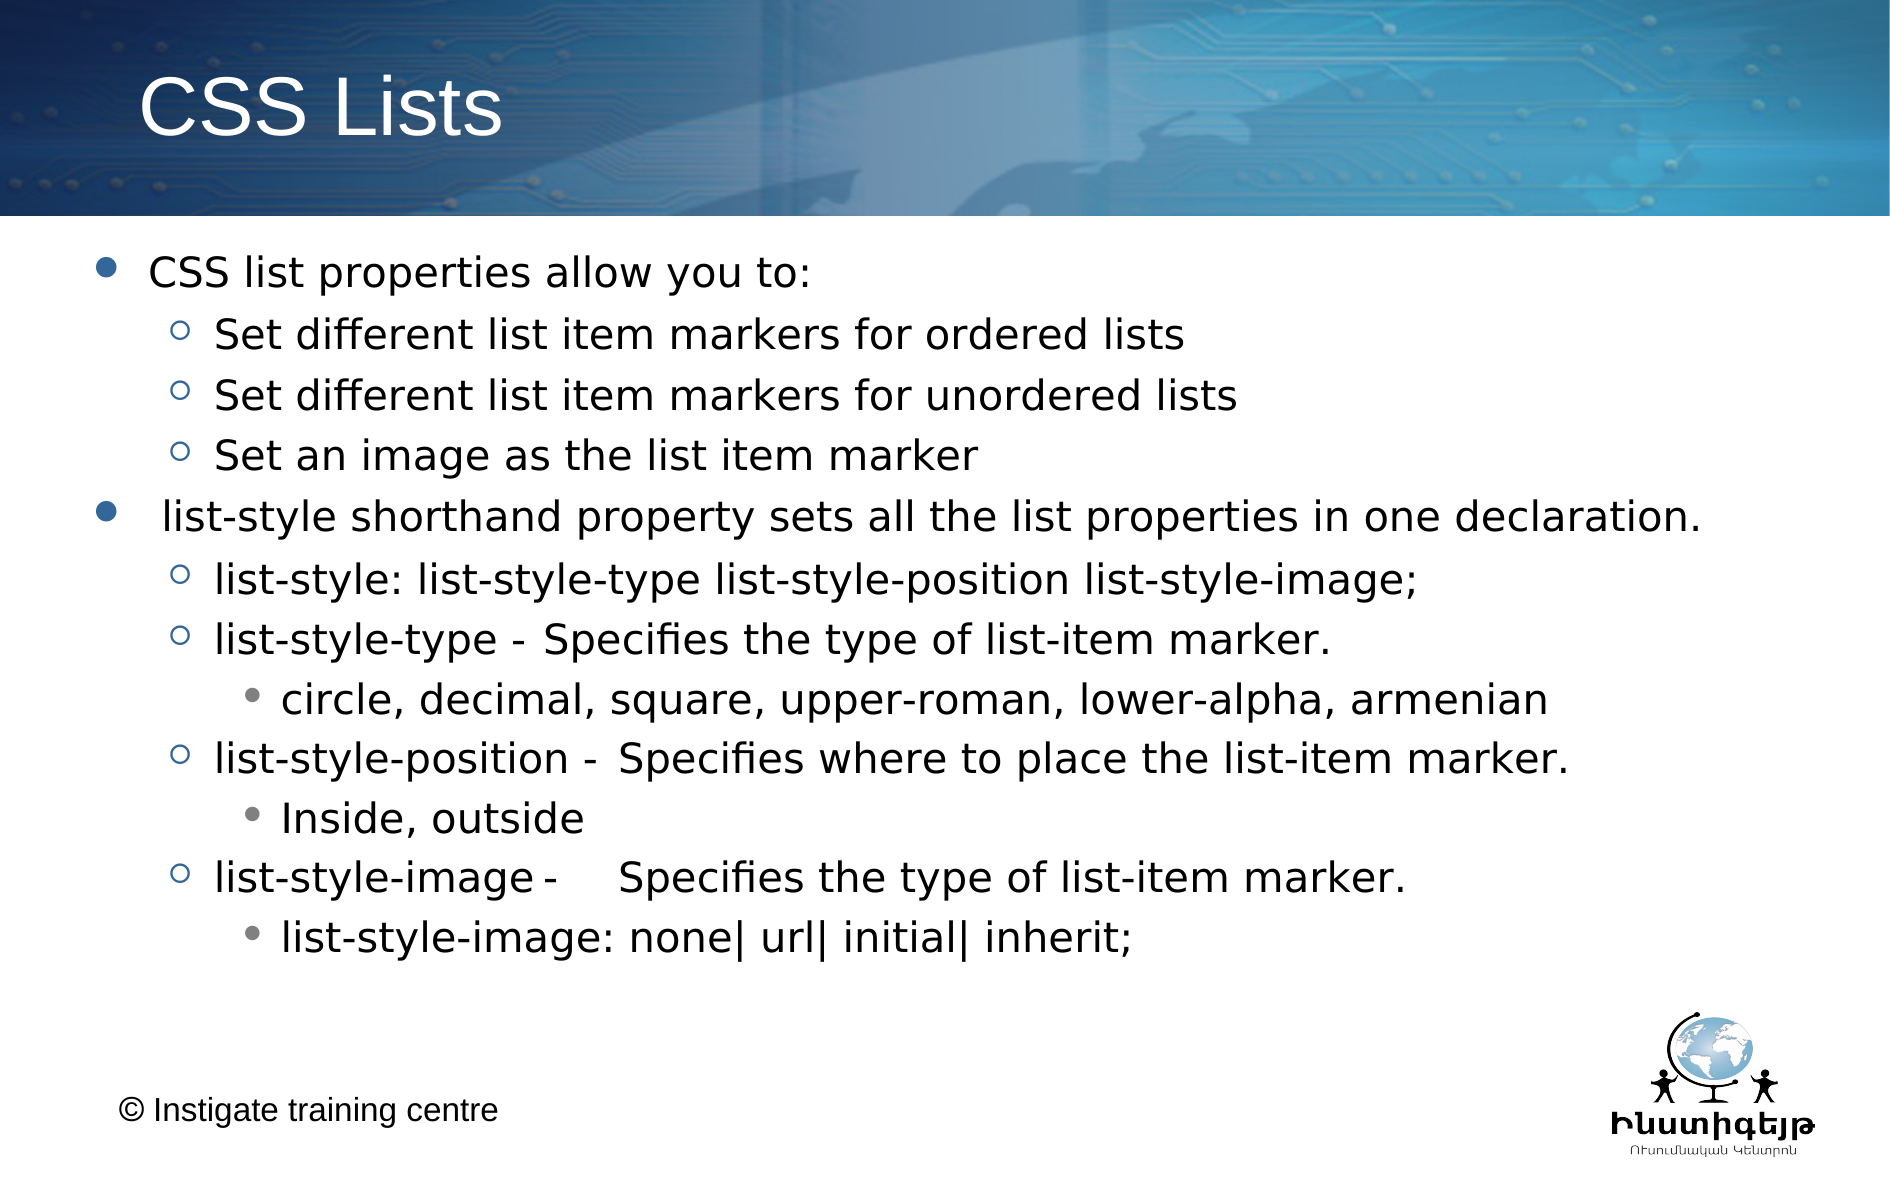

CSS Lists
# CSS list properties allow you to:
Set different list item markers for ordered lists
Set different list item markers for unordered lists
Set an image as the list item marker
 list-style shorthand property sets all the list properties in one declaration.
list-style: list-style-type list-style-position list-style-image;
list-style-type -	Specifies the type of list-item marker.
circle, decimal, square, upper-roman, lower-alpha, armenian
list-style-position -	Specifies where to place the list-item marker.
Inside, outside
list-style-image	-	Specifies the type of list-item marker.
list-style-image: none| url| initial| inherit;